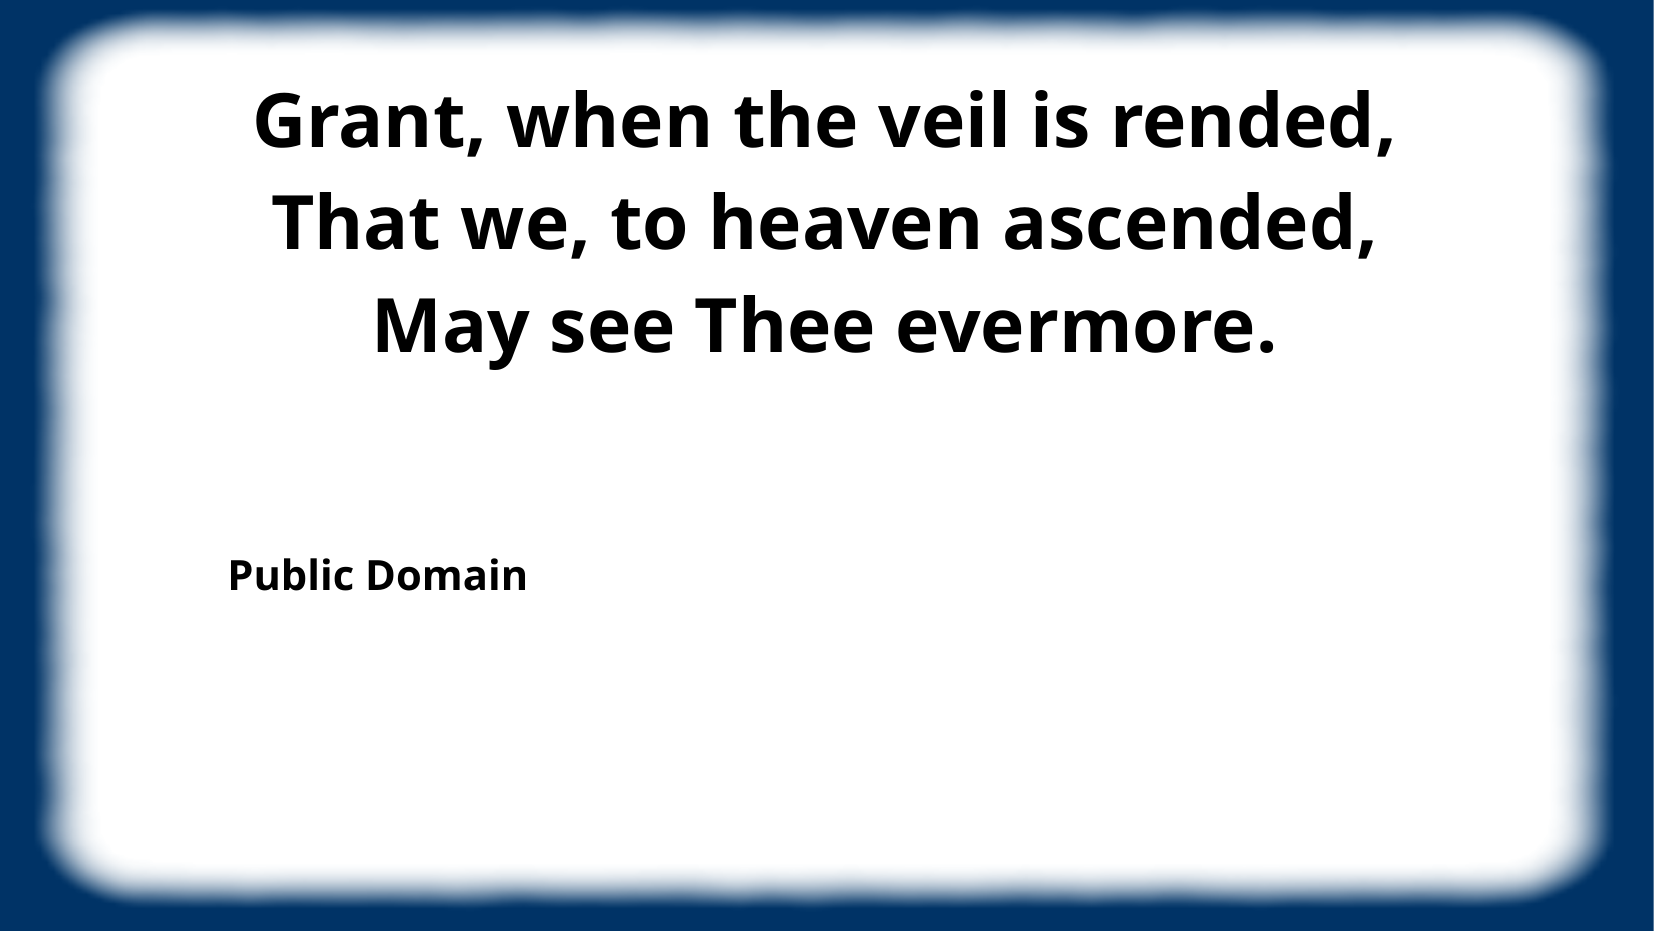

Grant, when the veil is rended,
That we, to heaven ascended,
May see Thee evermore.
 Public Domain